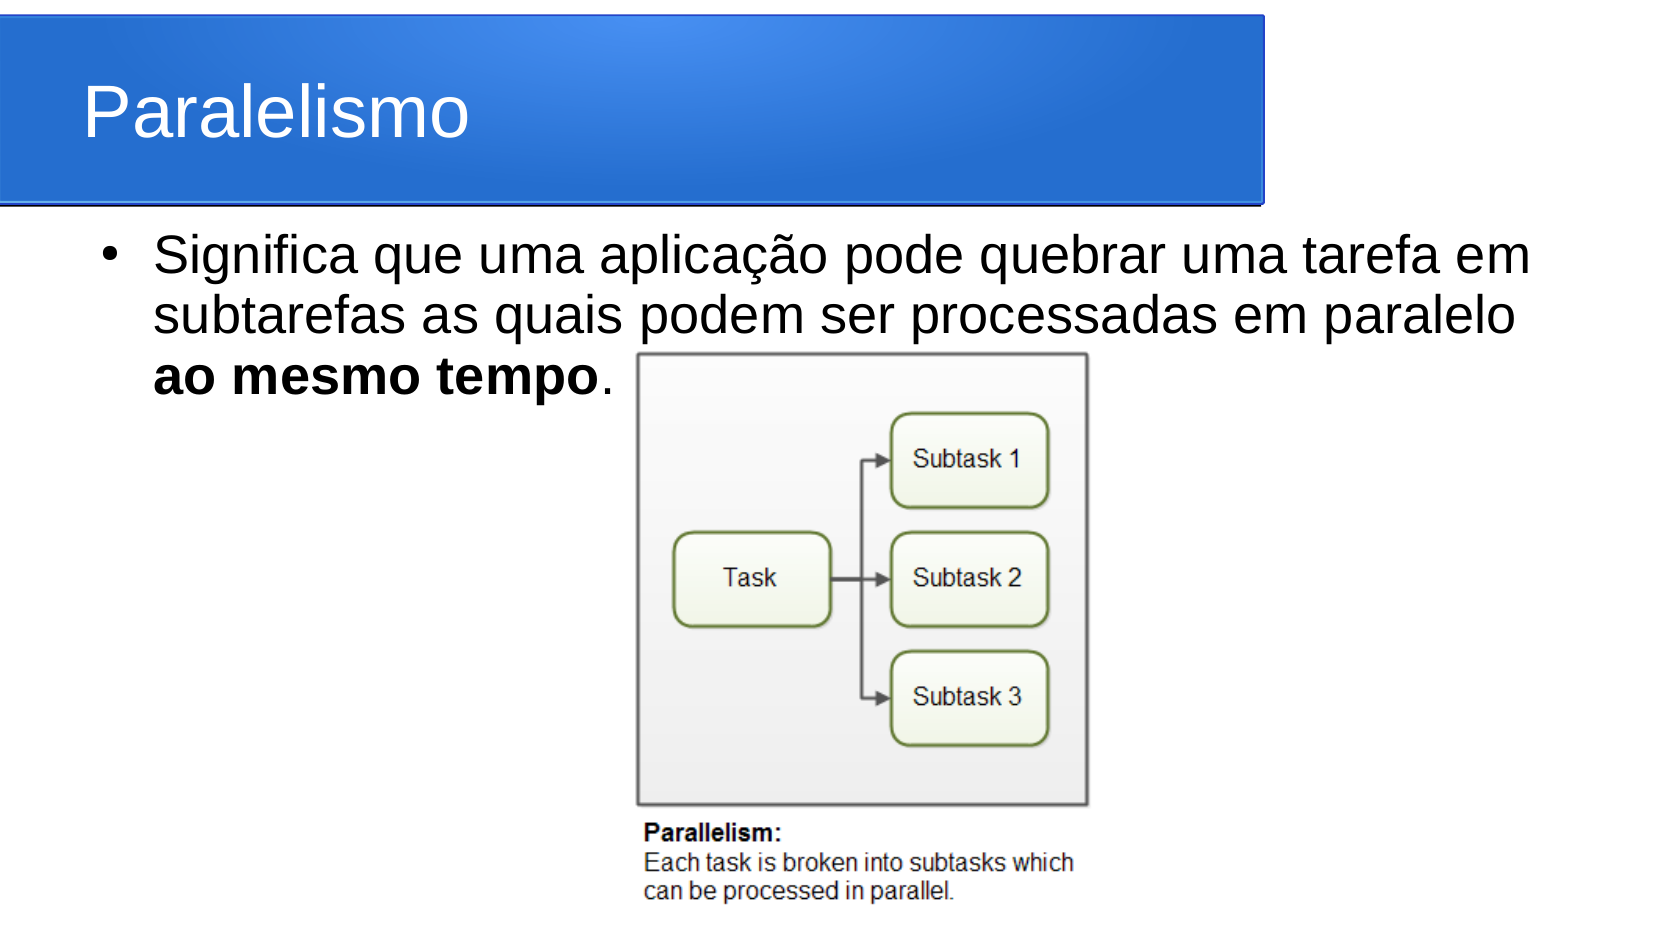

# Paralelismo
Significa que uma aplicação pode quebrar uma tarefa em subtarefas as quais podem ser processadas em paralelo ao mesmo tempo.